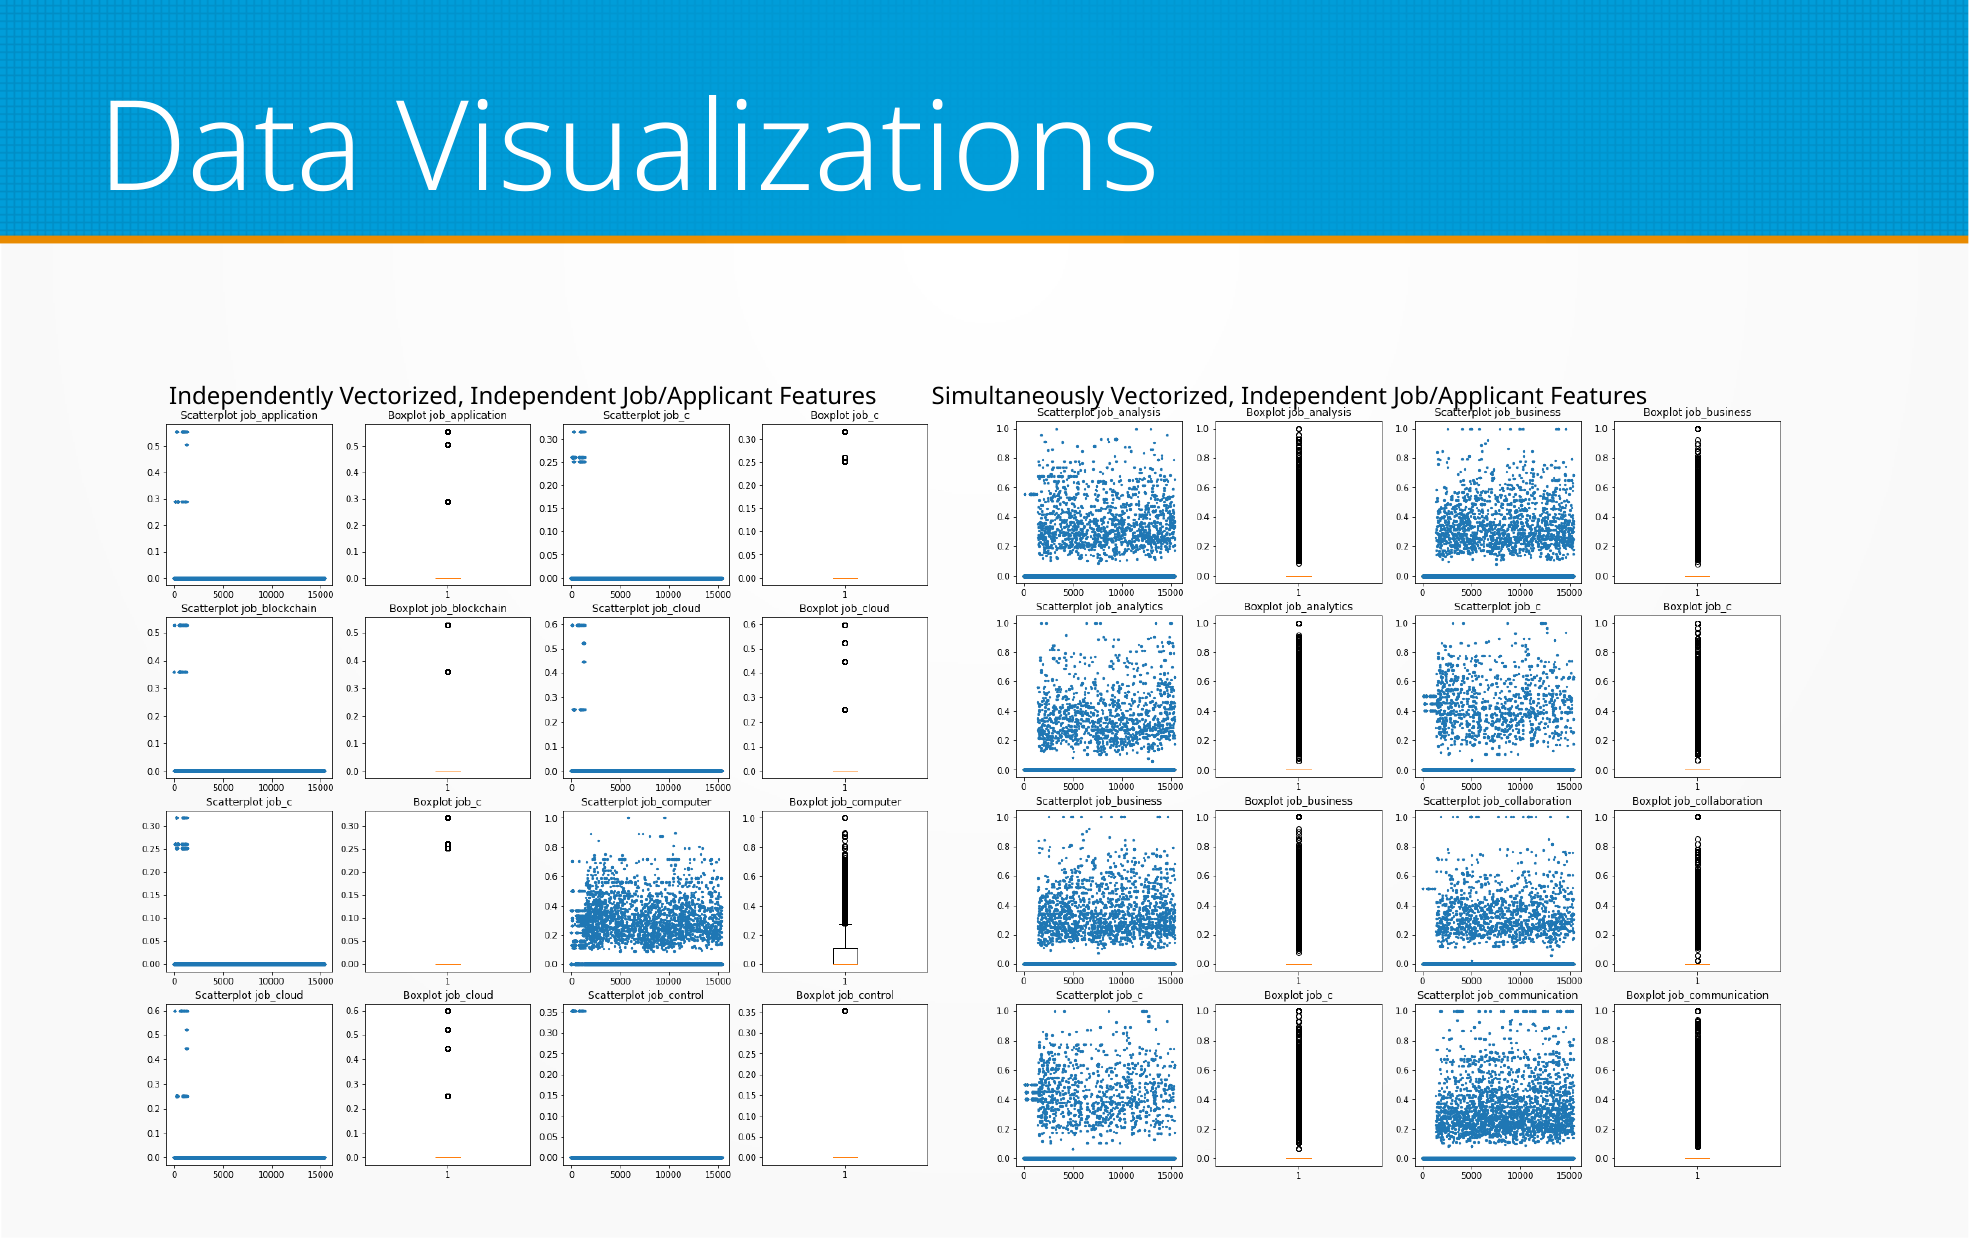

# Data Visualizations
Independently Vectorized, Independent Job/Applicant Features	 Simultaneously Vectorized, Independent Job/Applicant Features